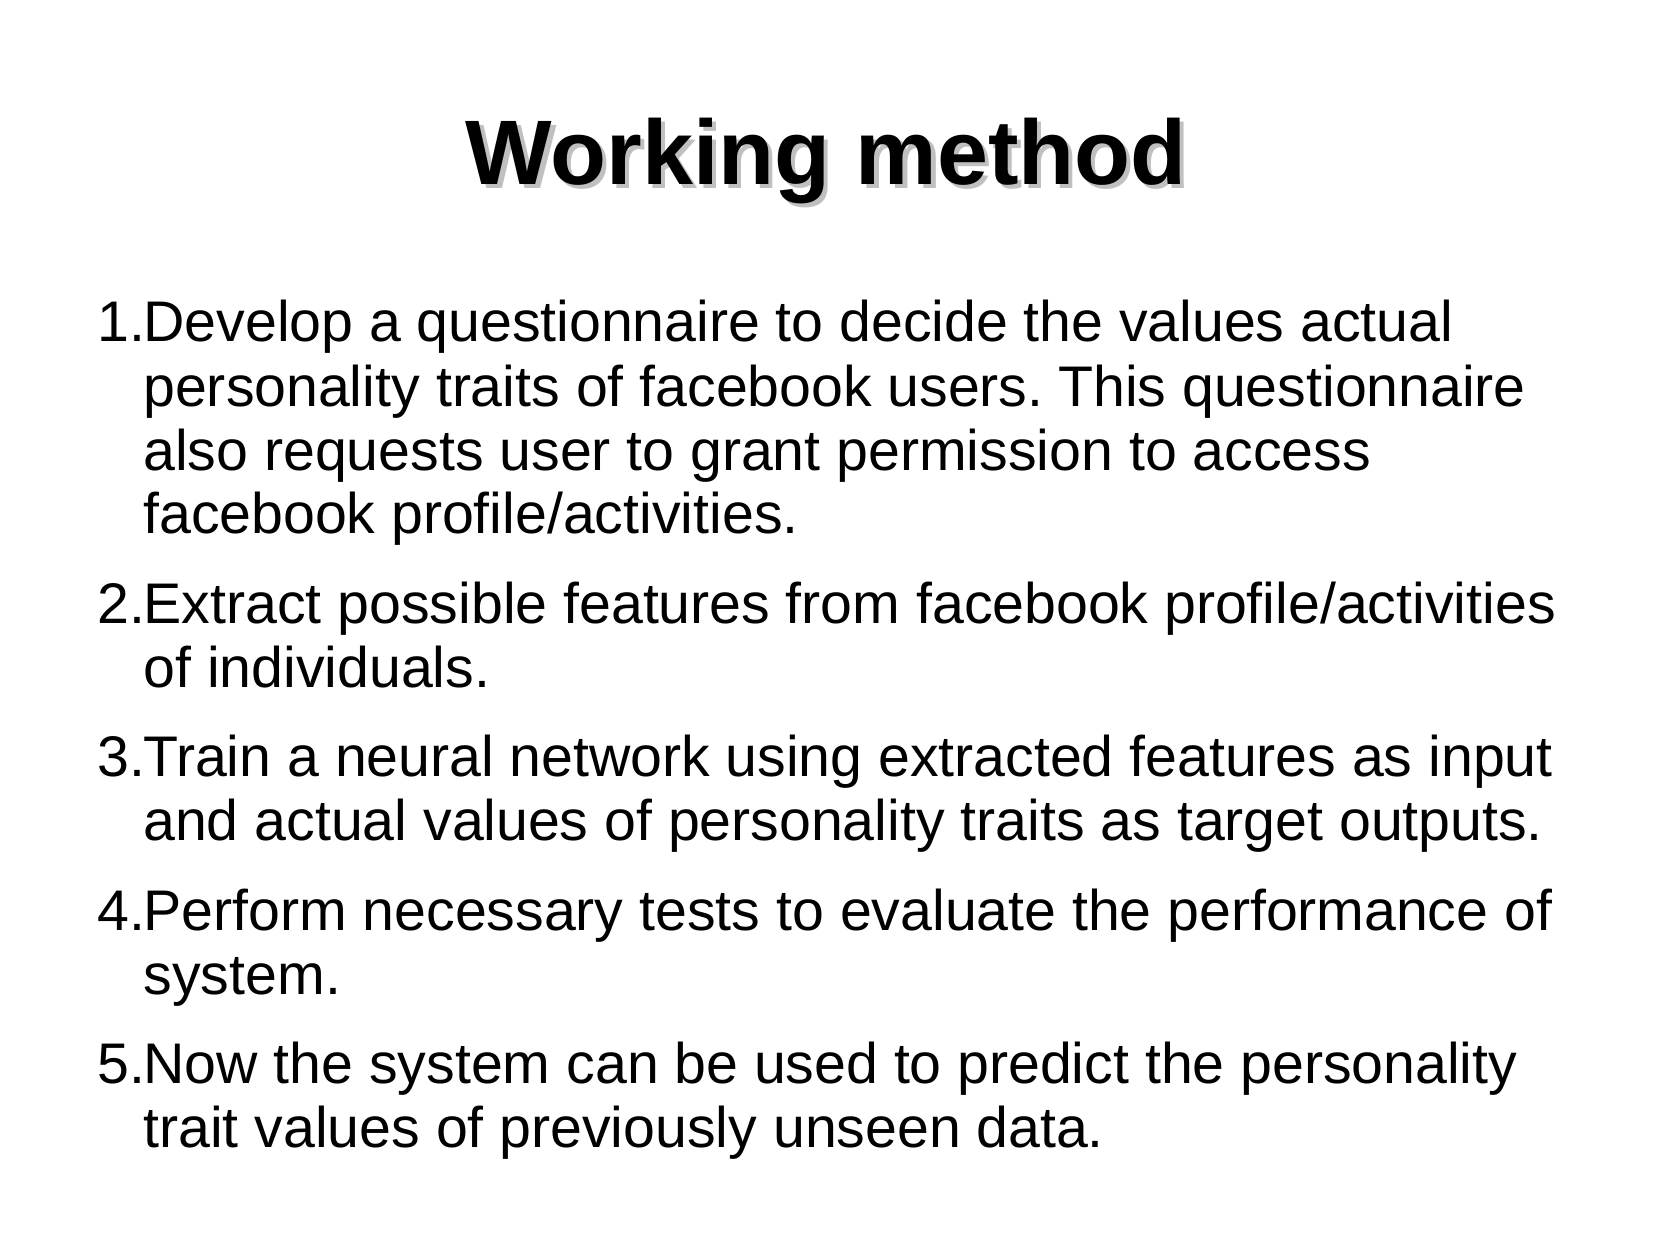

# Working method
Develop a questionnaire to decide the values actual personality traits of facebook users. This questionnaire also requests user to grant permission to access facebook profile/activities.
Extract possible features from facebook profile/activities of individuals.
Train a neural network using extracted features as input and actual values of personality traits as target outputs.
Perform necessary tests to evaluate the performance of system.
Now the system can be used to predict the personality trait values of previously unseen data.